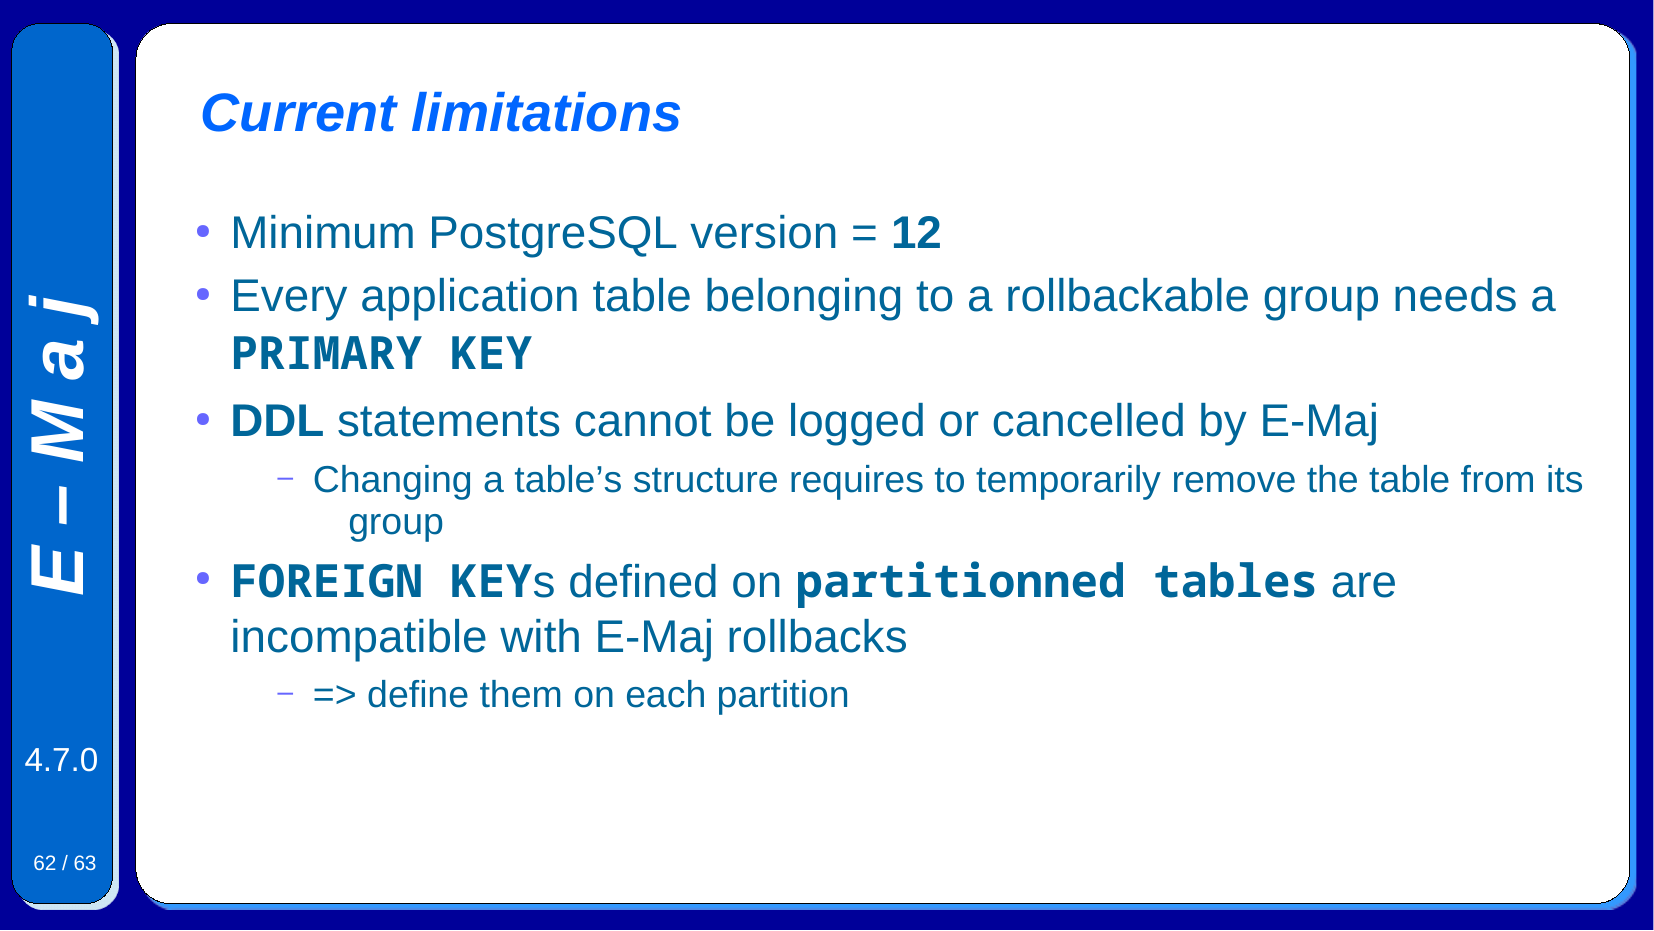

# Current limitations
Minimum PostgreSQL version = 12
Every application table belonging to a rollbackable group needs a PRIMARY KEY
DDL statements cannot be logged or cancelled by E-Maj
Changing a table’s structure requires to temporarily remove the table from its group
FOREIGN KEYs defined on partitionned tables are incompatible with E-Maj rollbacks
=> define them on each partition